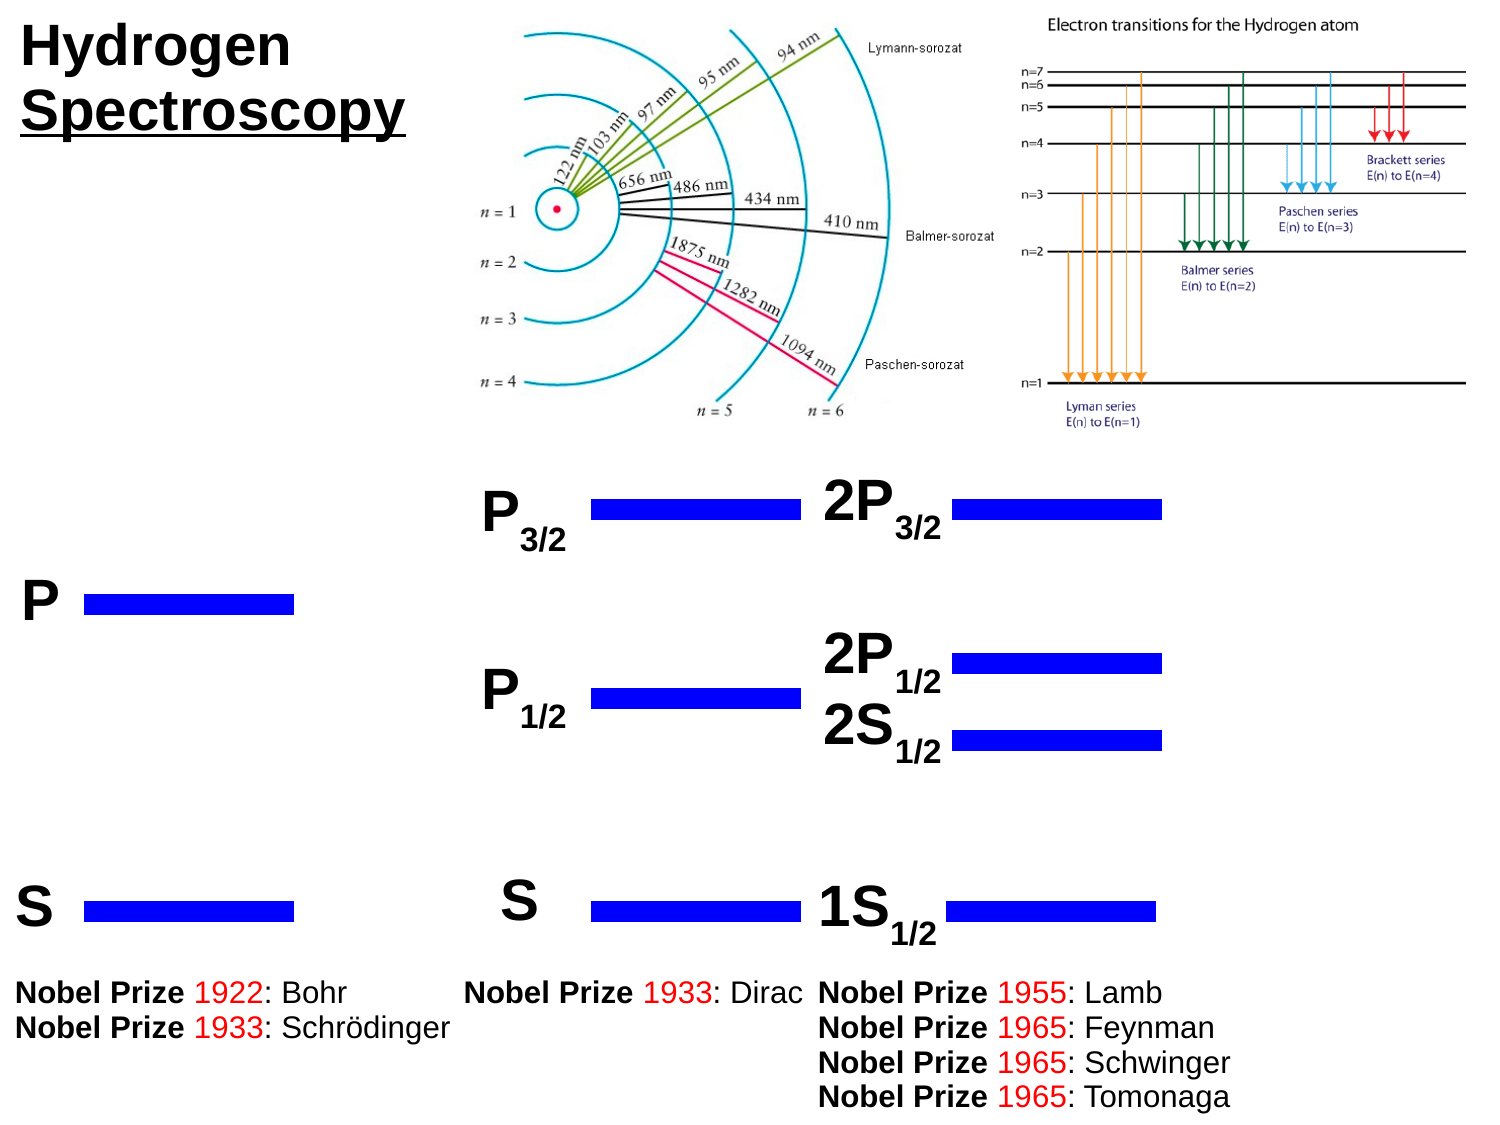

Hydrogen Spectroscopy
2P3/2
P3/2
P
2P1/2
P1/2
2S1/2
S
S
1S1/2
Nobel Prize 1922: Bohr
Nobel Prize 1933: Schrödinger
Nobel Prize 1933: Dirac
Nobel Prize 1955: Lamb
Nobel Prize 1965: Feynman
Nobel Prize 1965: Schwinger
Nobel Prize 1965: Tomonaga